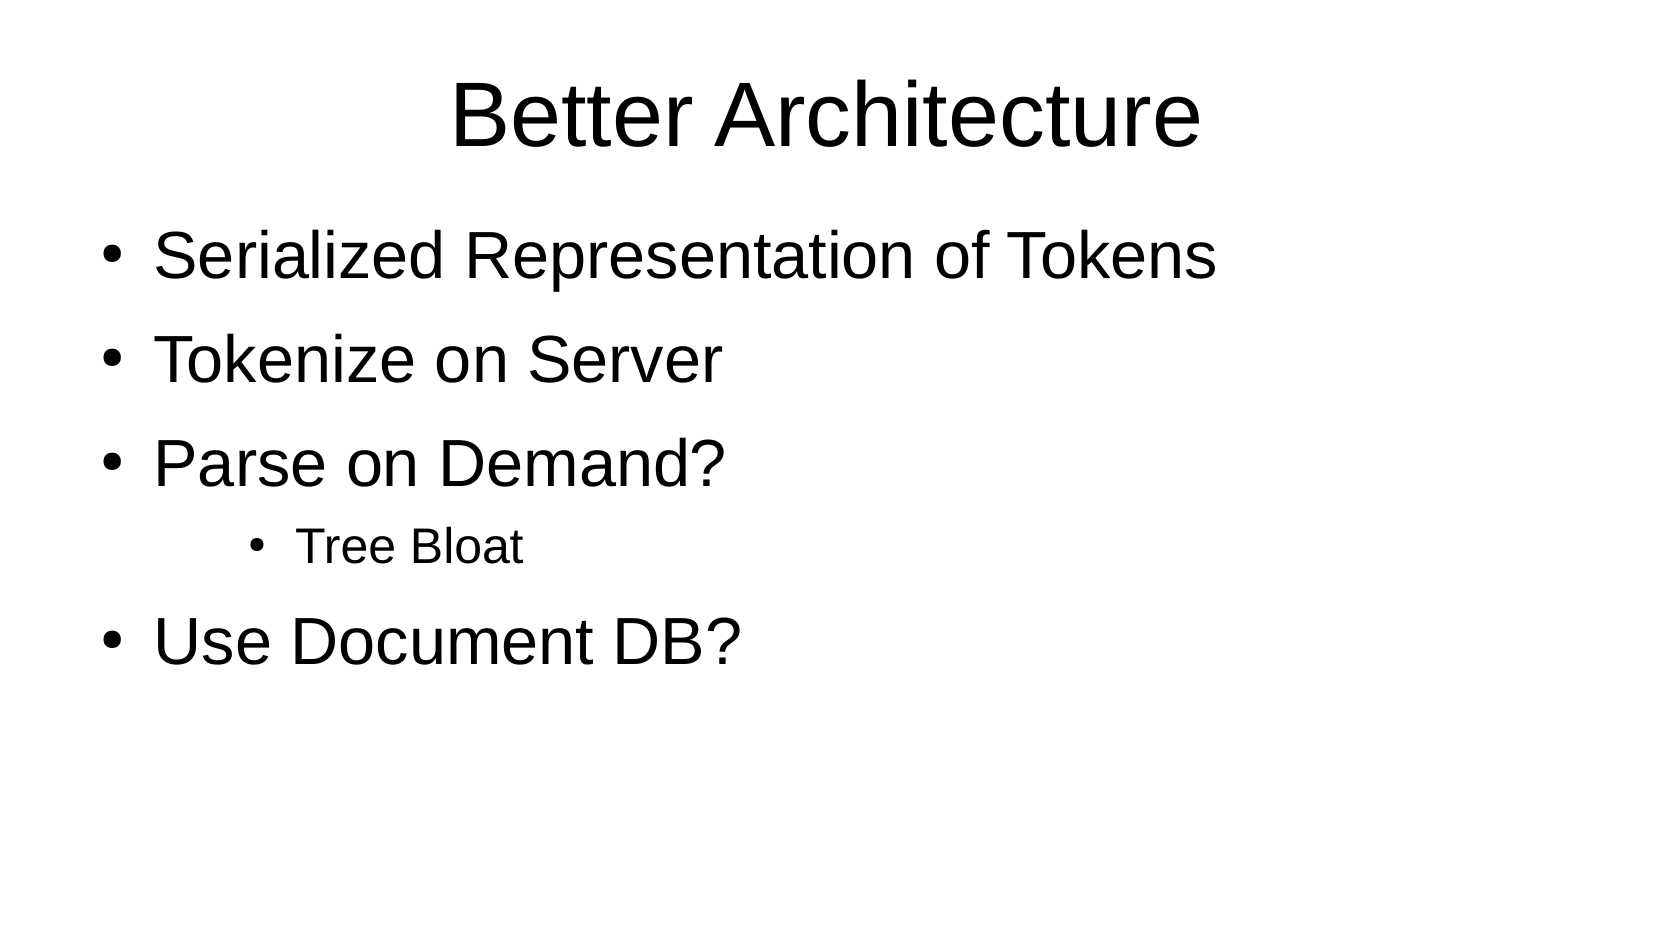

# Better Architecture
Serialized Representation of Tokens
Tokenize on Server
Parse on Demand?
Tree Bloat
Use Document DB?